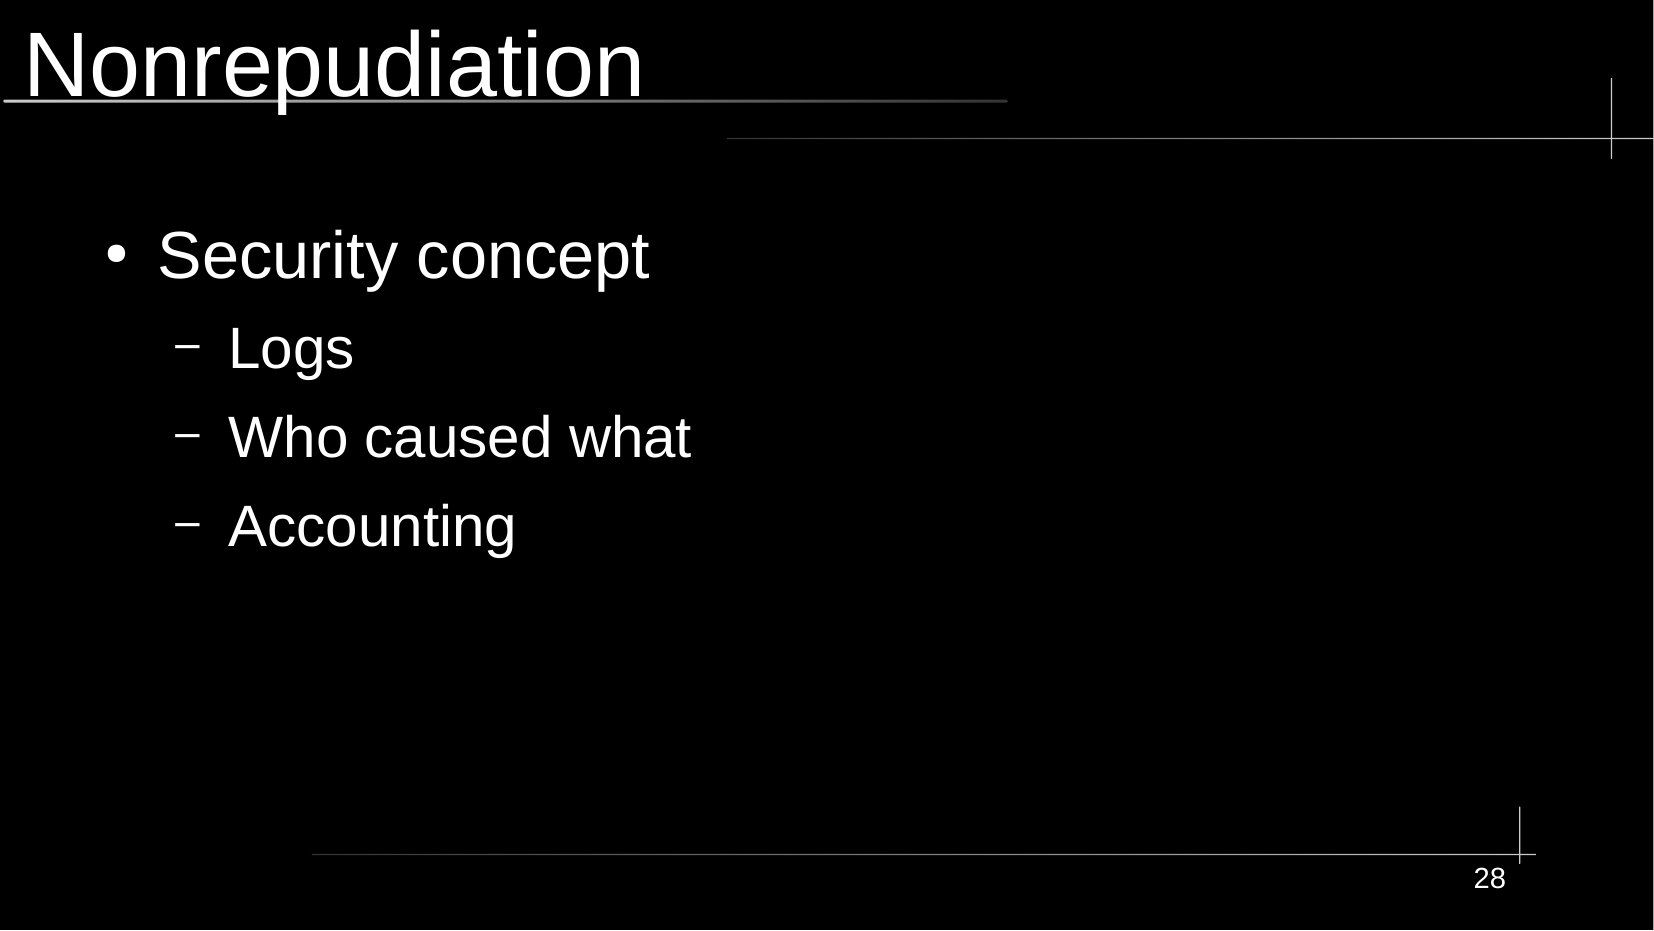

# Nonrepudiation
Security concept
Logs
Who caused what
Accounting
28